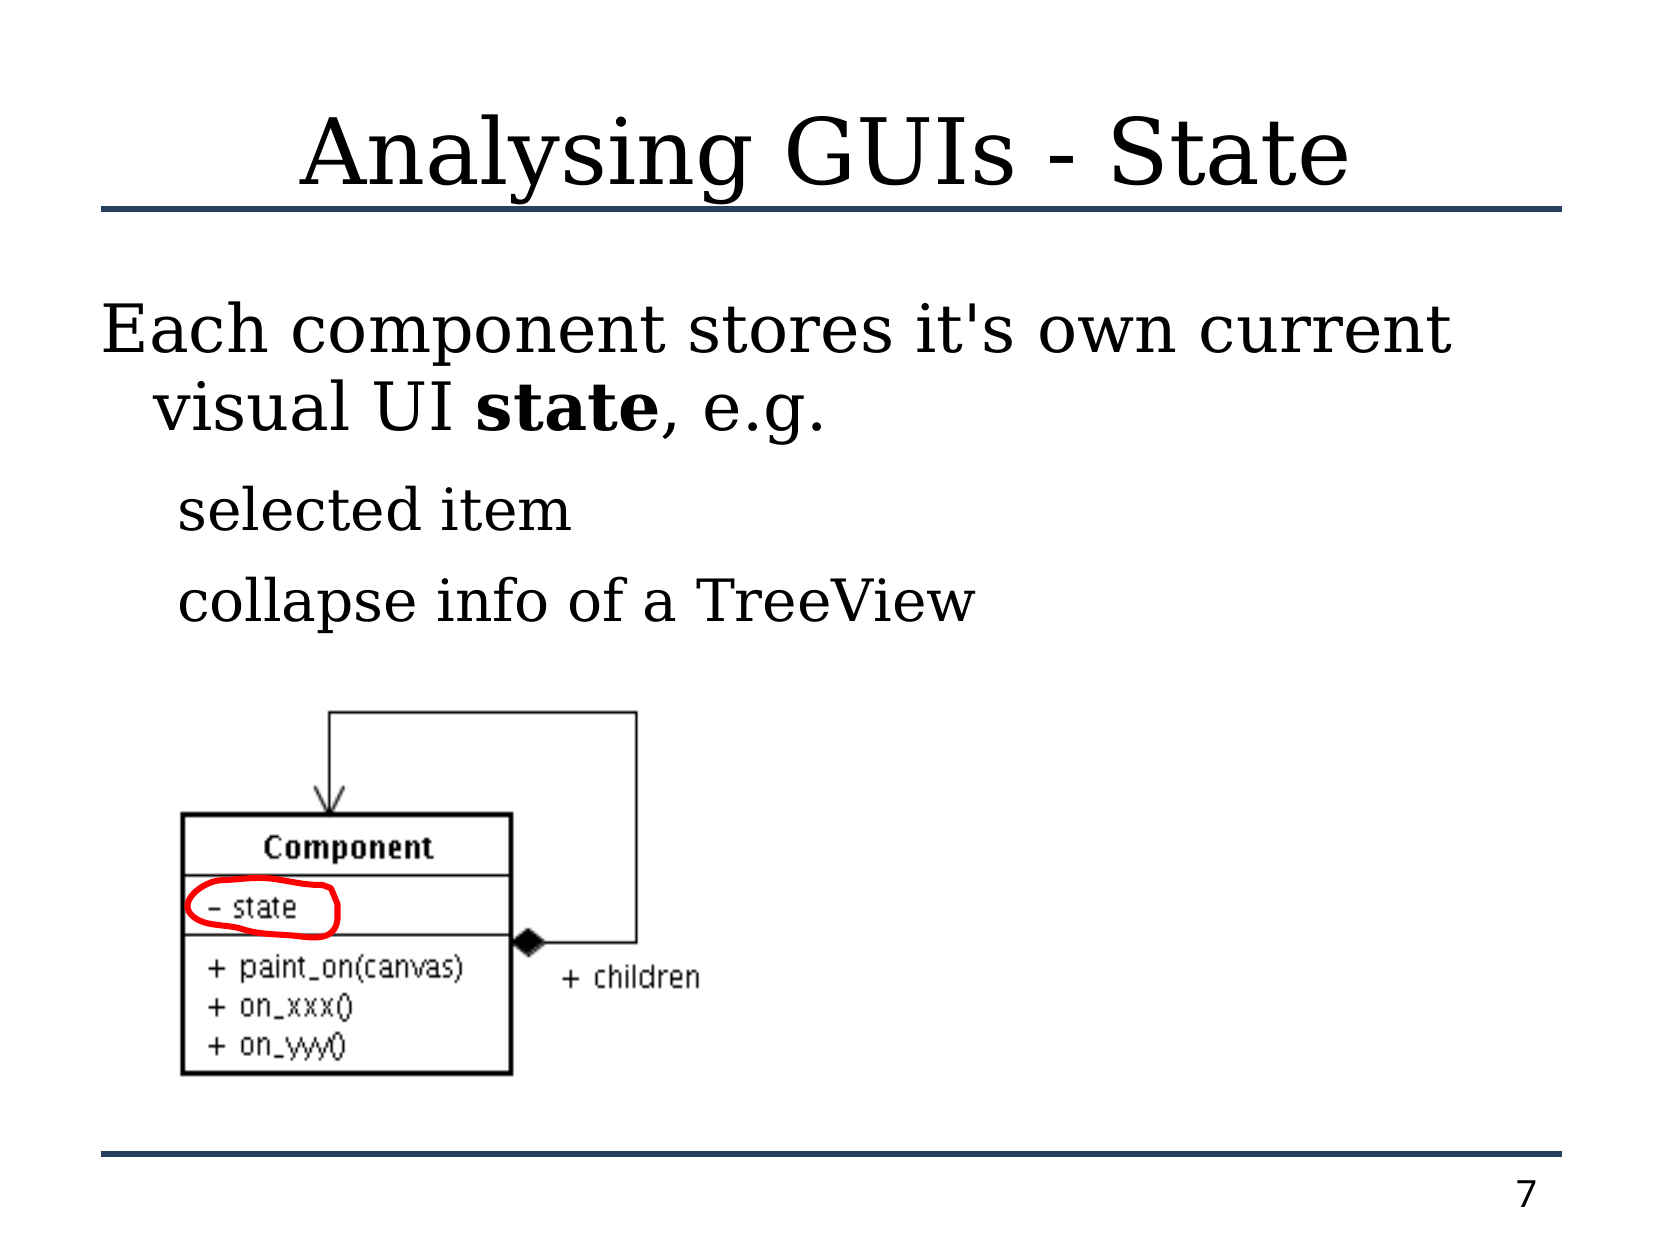

# Analysing GUIs - State
Each component stores it's own current visual UI state, e.g.
selected item
collapse info of a TreeView